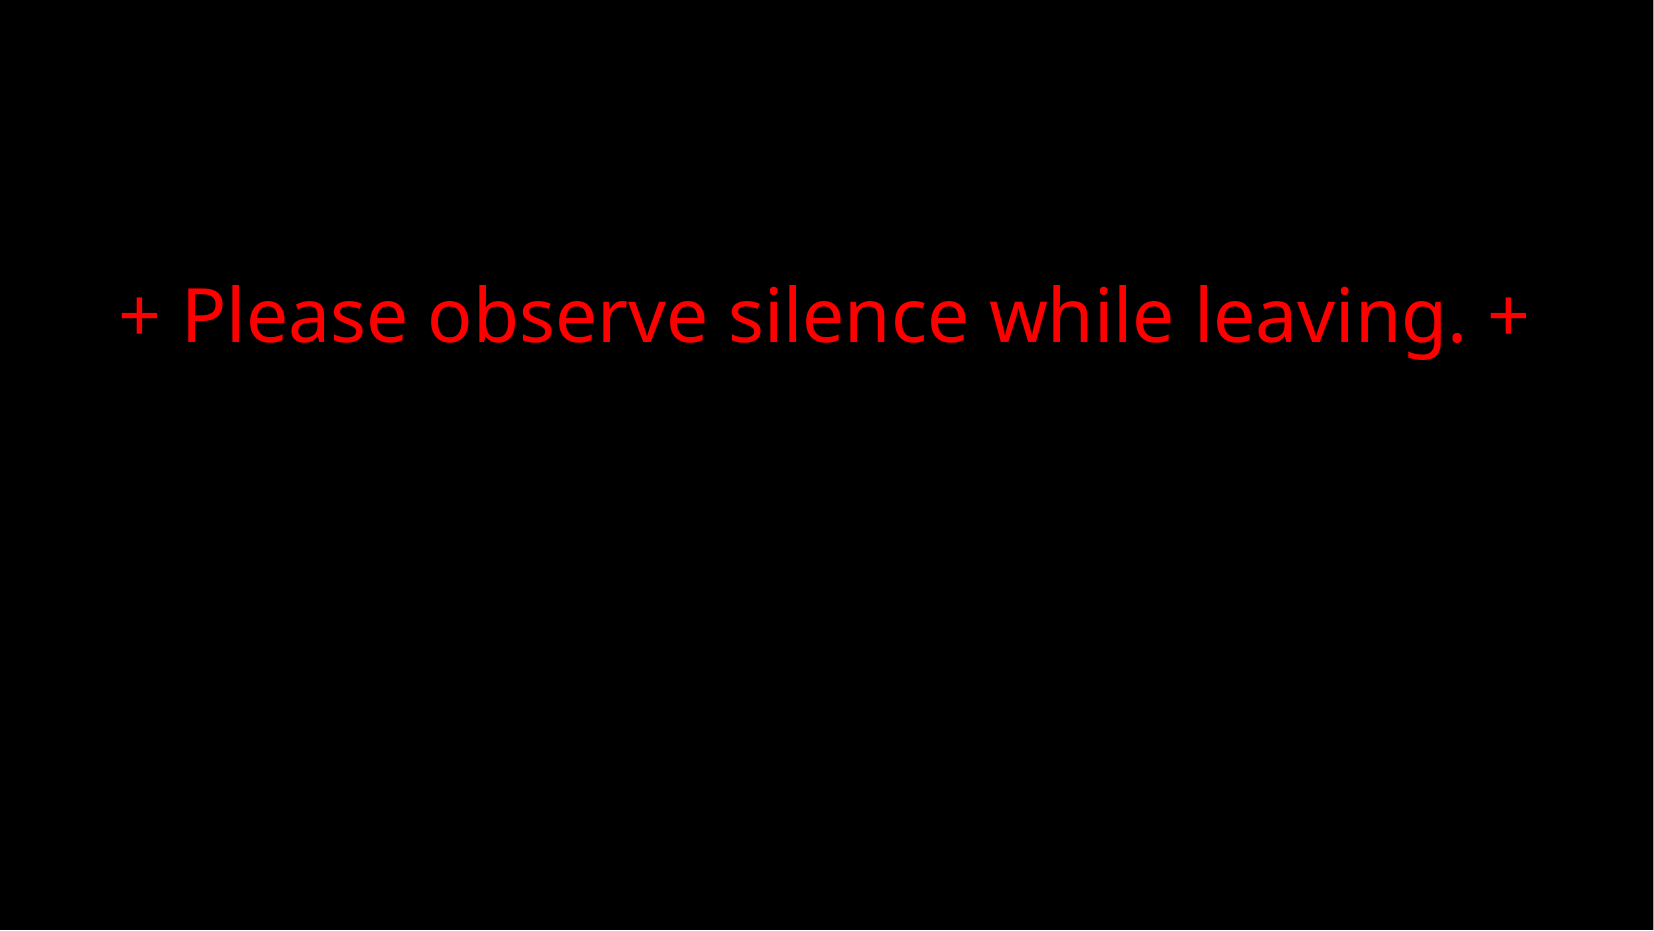

+ Please observe silence while leaving. +